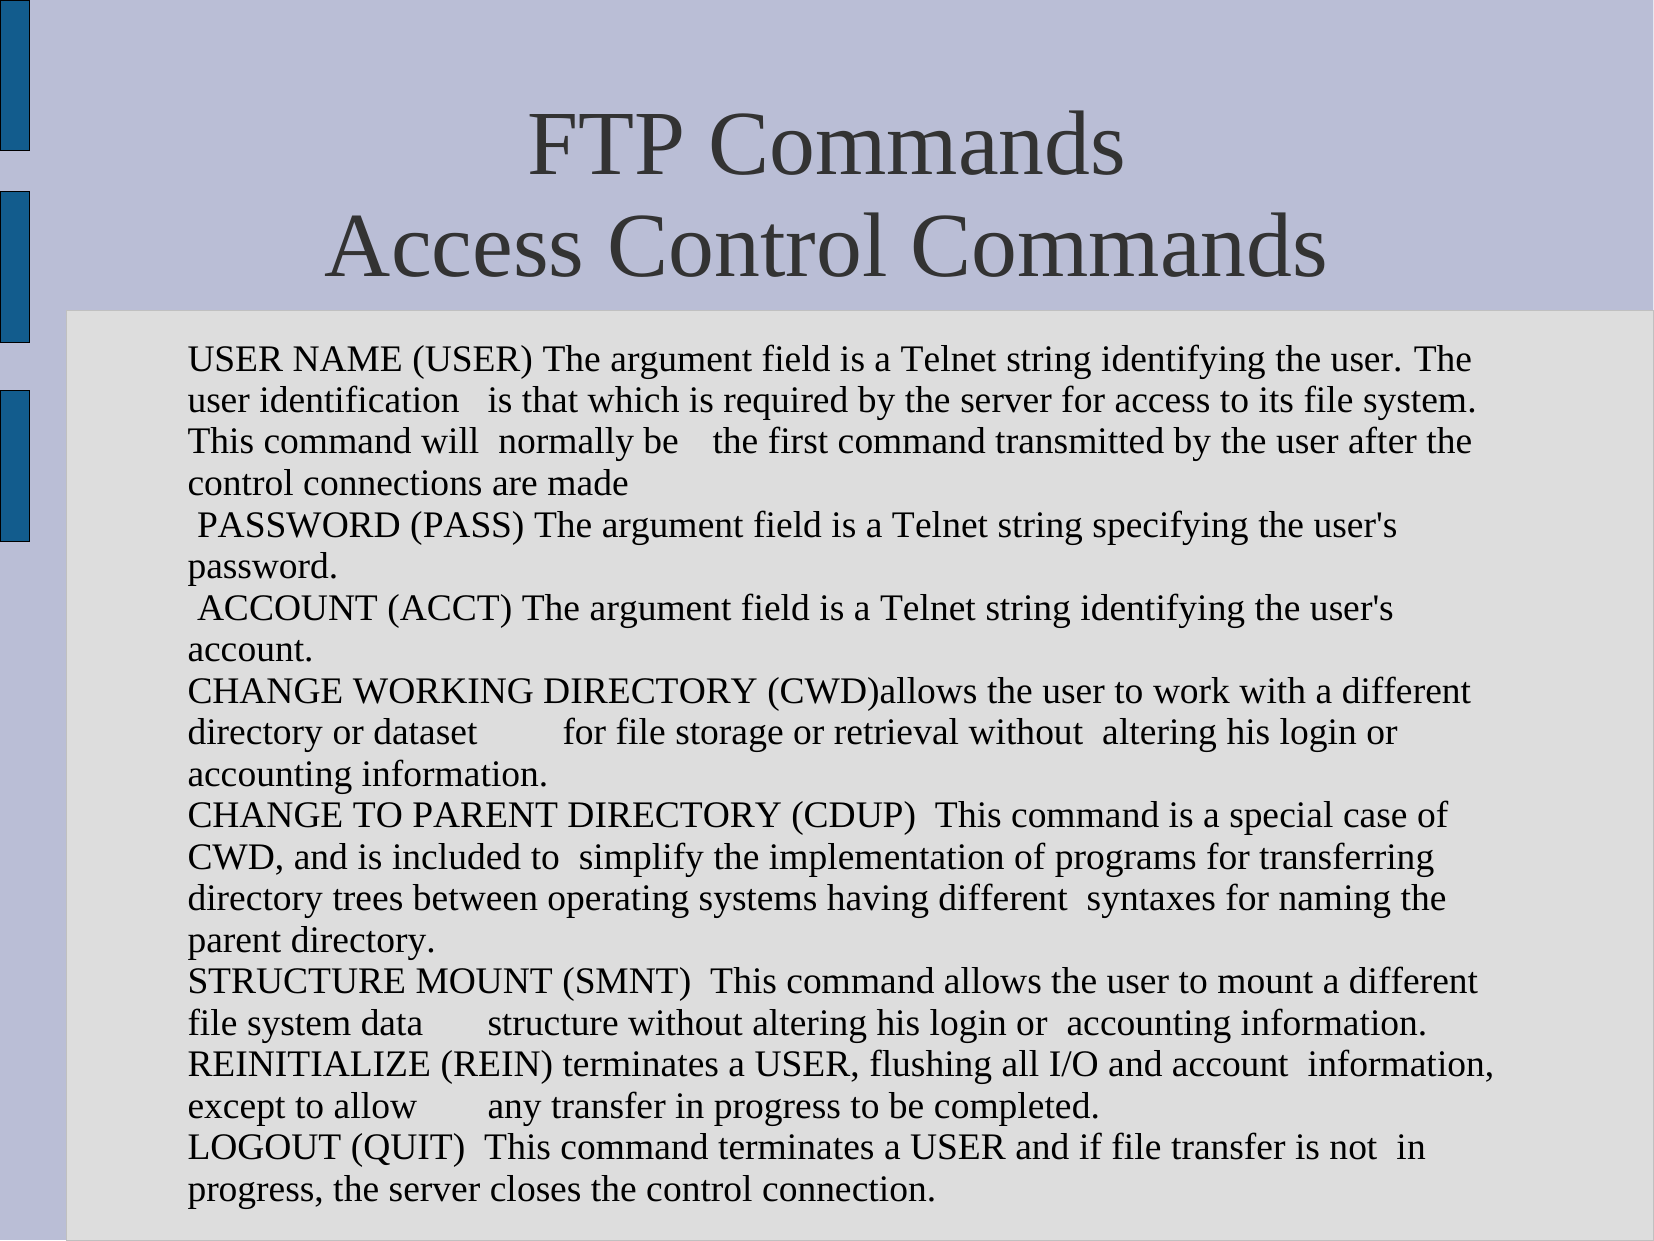

# FTP Commands Access Control Commands
USER NAME (USER) The argument field is a Telnet string identifying the user. The user identification 	is that which is required by the server for access to its file system. This command will normally be 	the first command transmitted by the user after the control connections are made
 PASSWORD (PASS) The argument field is a Telnet string specifying the user's password.
 ACCOUNT (ACCT) The argument field is a Telnet string identifying the user's account.
CHANGE WORKING DIRECTORY (CWD)allows the user to work with a different directory or dataset 	for file storage or retrieval without altering his login or accounting information.
CHANGE TO PARENT DIRECTORY (CDUP) This command is a special case of CWD, and is included to simplify the implementation of programs for transferring directory trees between operating systems having different syntaxes for naming the parent directory.
STRUCTURE MOUNT (SMNT) This command allows the user to mount a different file system data 	structure without altering his login or accounting information.
REINITIALIZE (REIN) terminates a USER, flushing all I/O and account information, except to allow 	any transfer in progress to be completed.
LOGOUT (QUIT) This command terminates a USER and if file transfer is not in progress, the server closes the control connection.